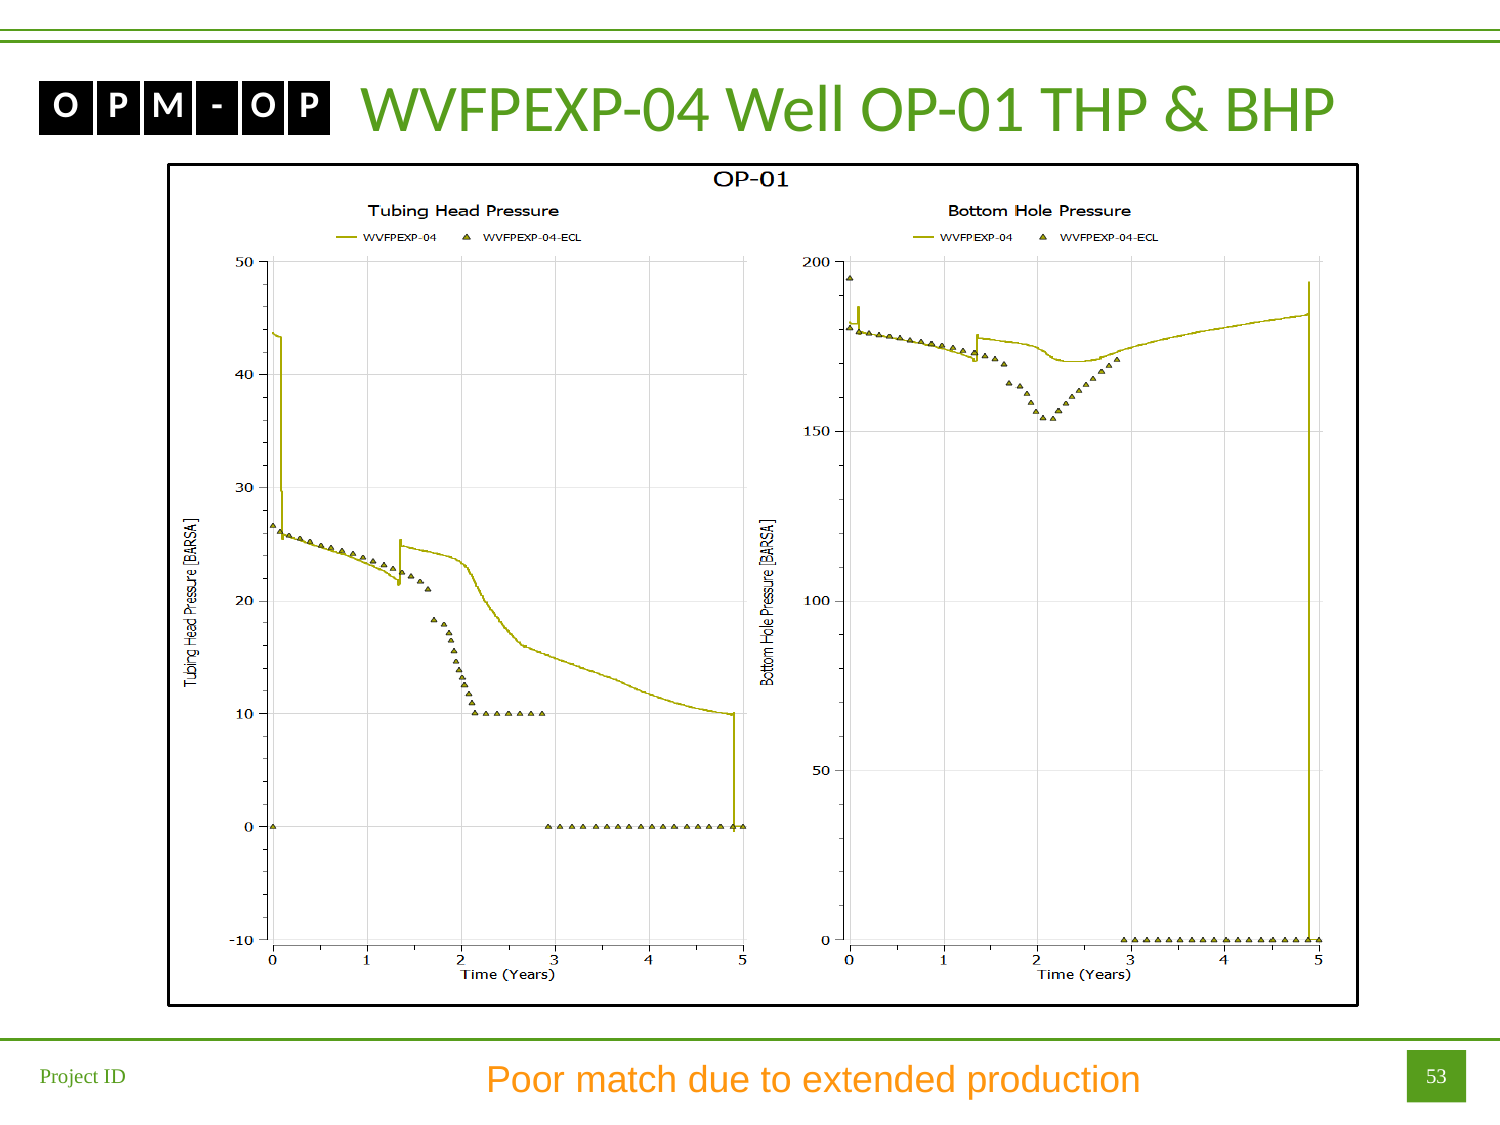

# WVFPEXP-04 Well OP-01 THP & BHP
Project ID
53
Poor match due to extended production